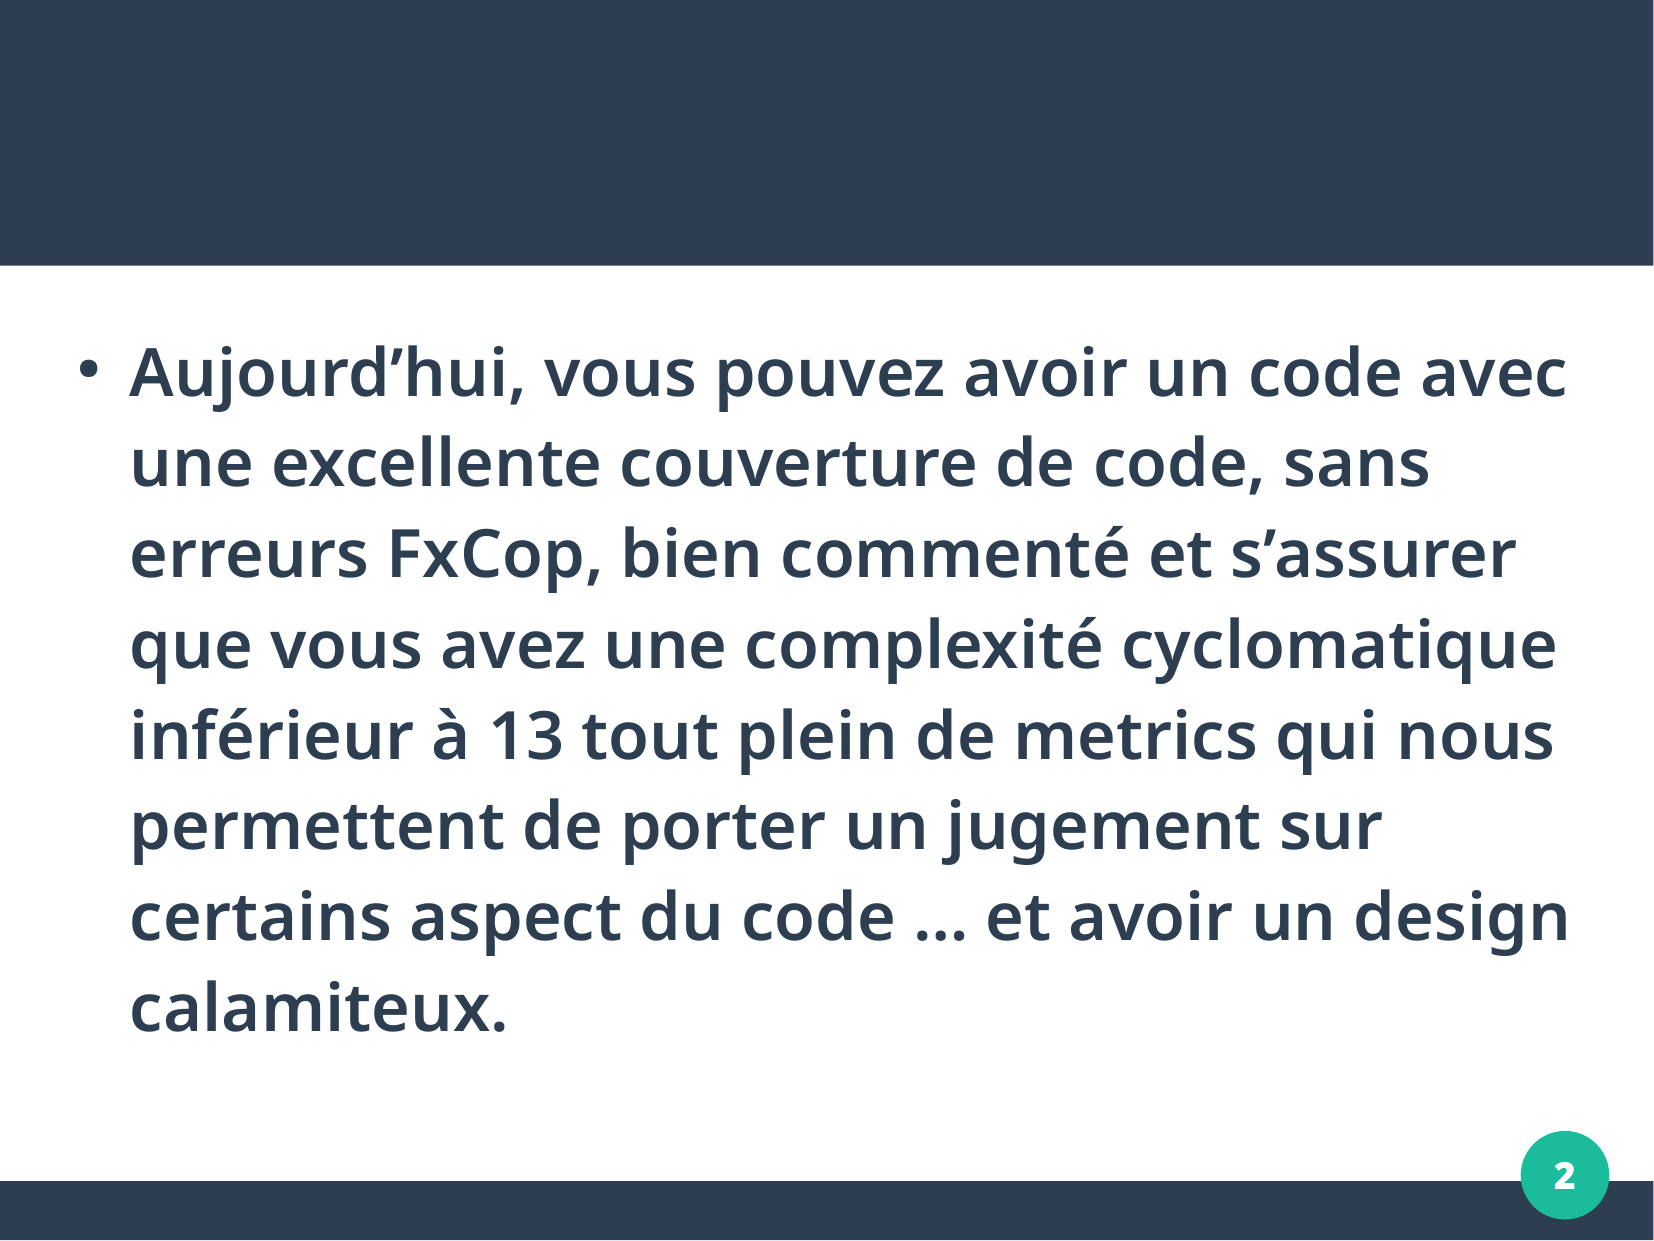

#
Aujourd’hui, vous pouvez avoir un code avec une excellente couverture de code, sans erreurs FxCop, bien commenté et s’assurer que vous avez une complexité cyclomatique inférieur à 13 tout plein de metrics qui nous permettent de porter un jugement sur certains aspect du code … et avoir un design calamiteux.
2